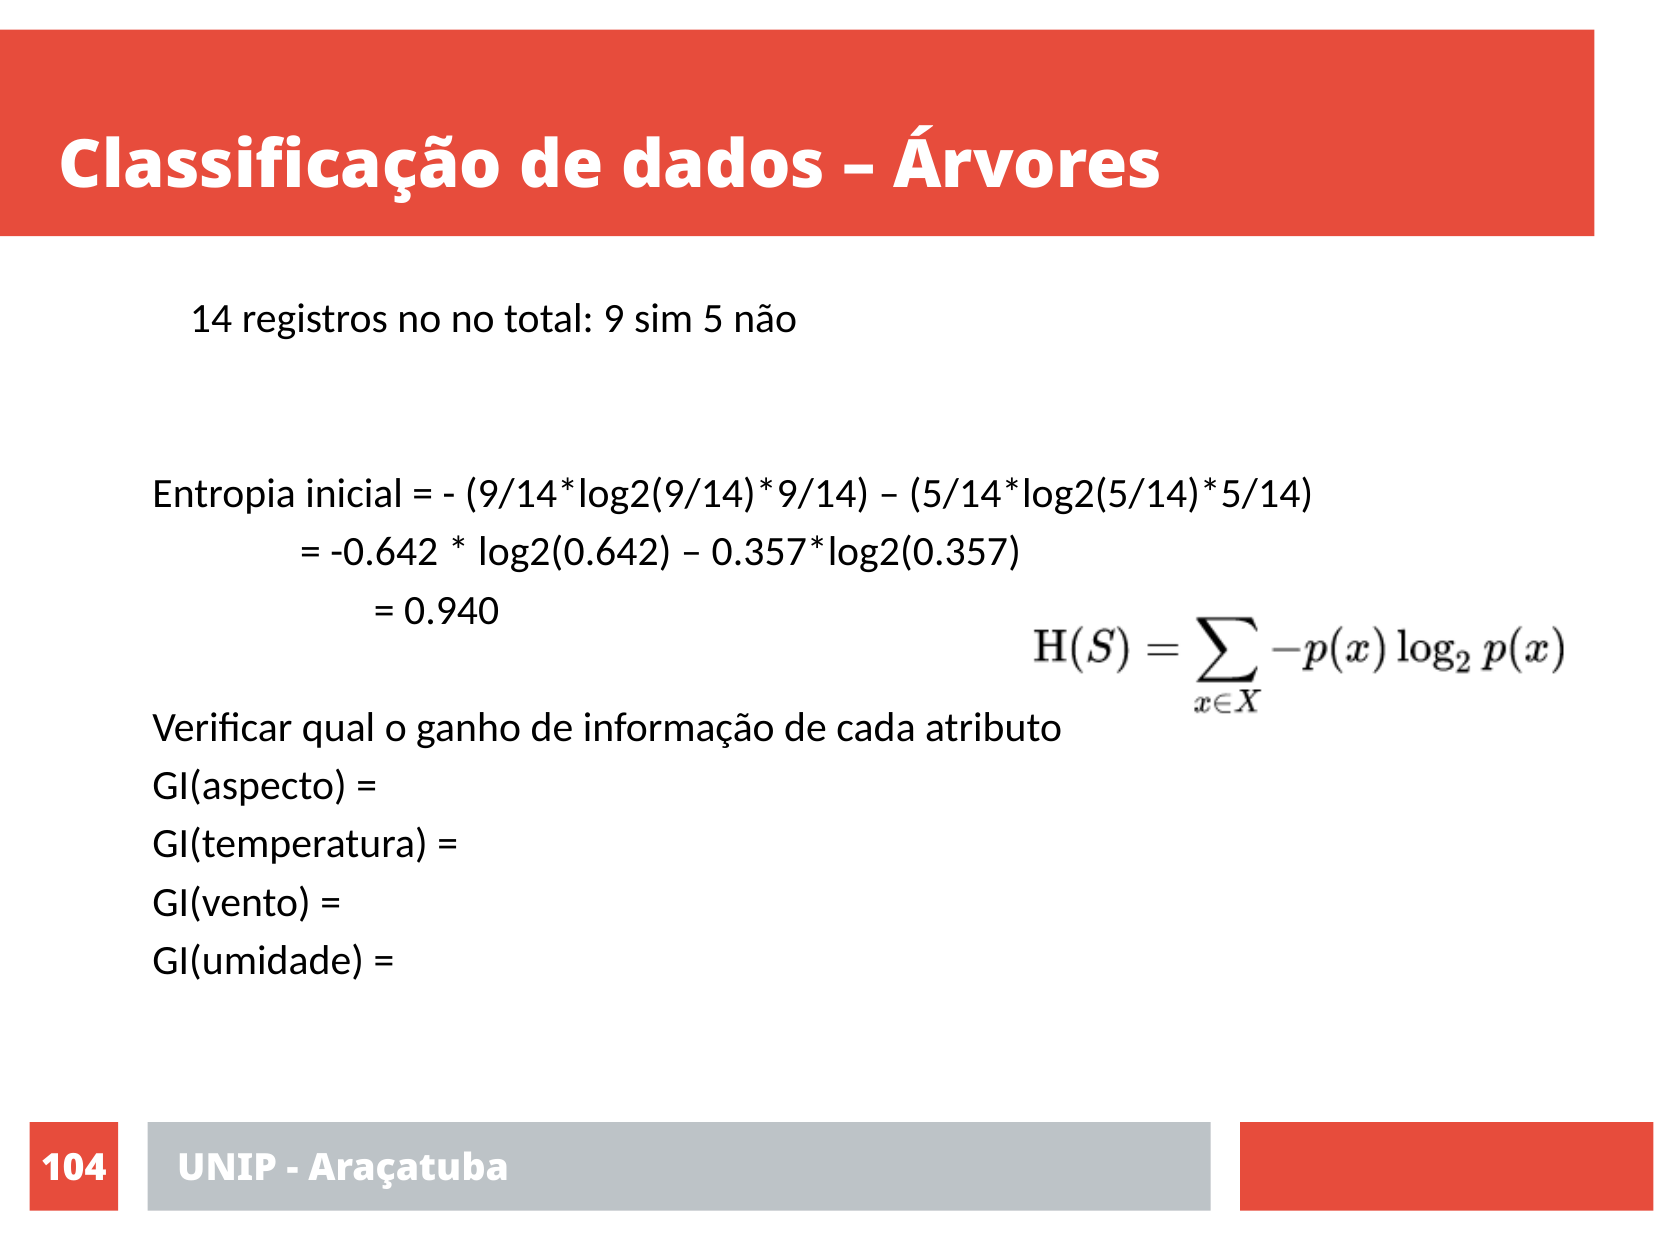

# Classificação de dados – Árvores
14 registros no no total: 9 sim 5 não
Entropia inicial = - (9/14*log2(9/14)*9/14) – (5/14*log2(5/14)*5/14)
		= -0.642 * log2(0.642) – 0.357*log2(0.357)
			= 0.940
Verificar qual o ganho de informação de cada atributo
GI(aspecto) =
GI(temperatura) =
GI(vento) =
GI(umidade) =
104
UNIP - Araçatuba